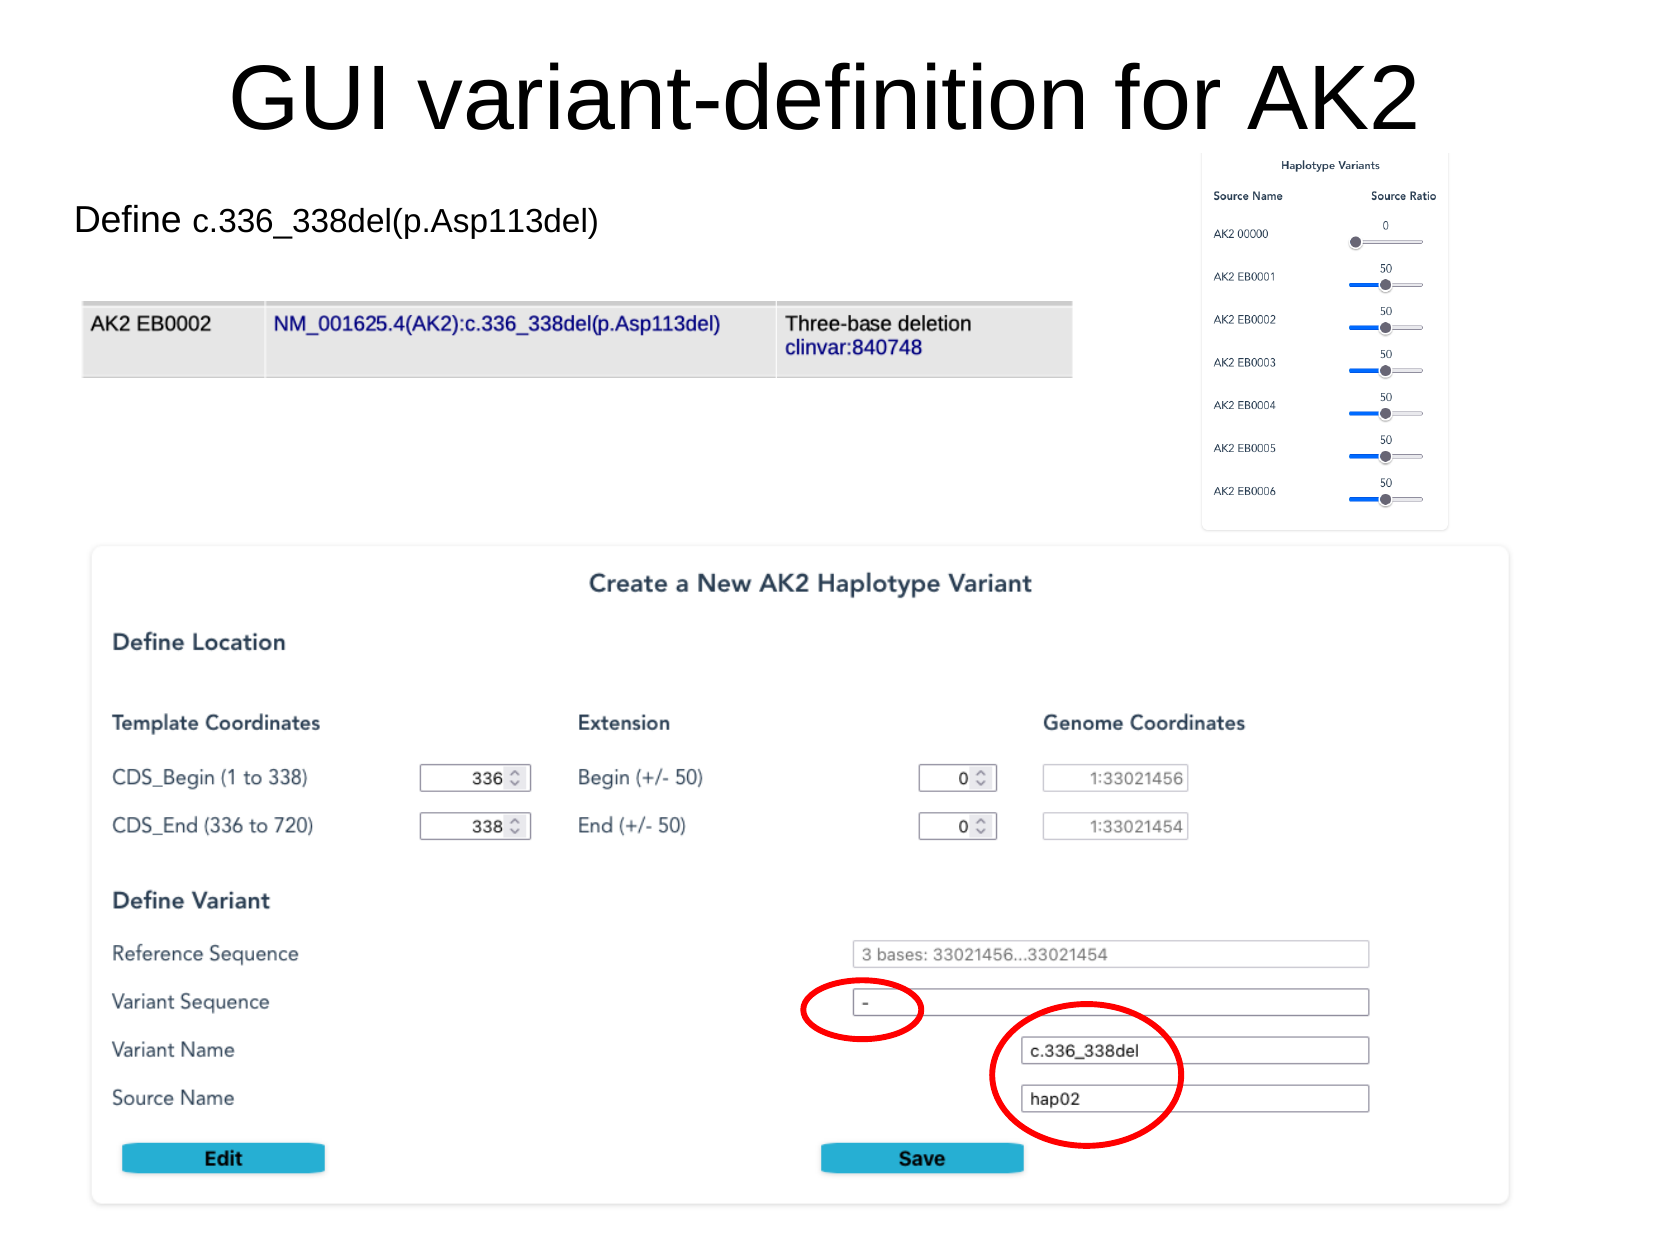

# GUI variant-definition for AK2
Define c.336_338del(p.Asp113del)